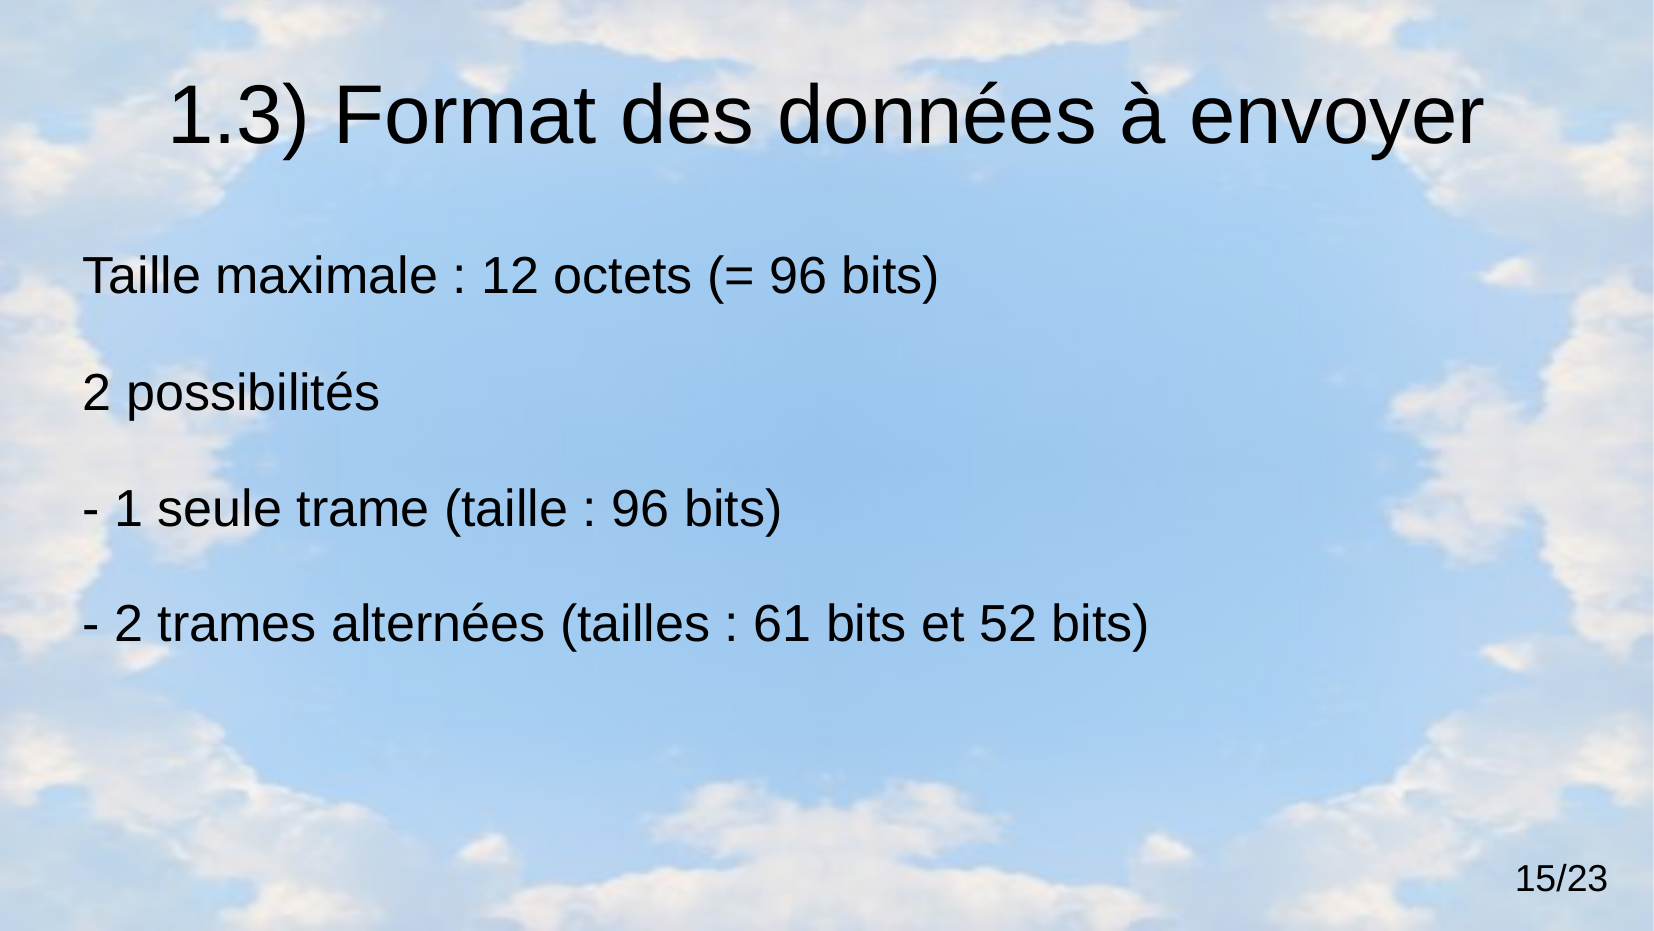

1.3) Format des données à envoyer
# Taille maximale : 12 octets (= 96 bits)
2 possibilités
- 1 seule trame (taille : 96 bits)
- 2 trames alternées (tailles : 61 bits et 52 bits)